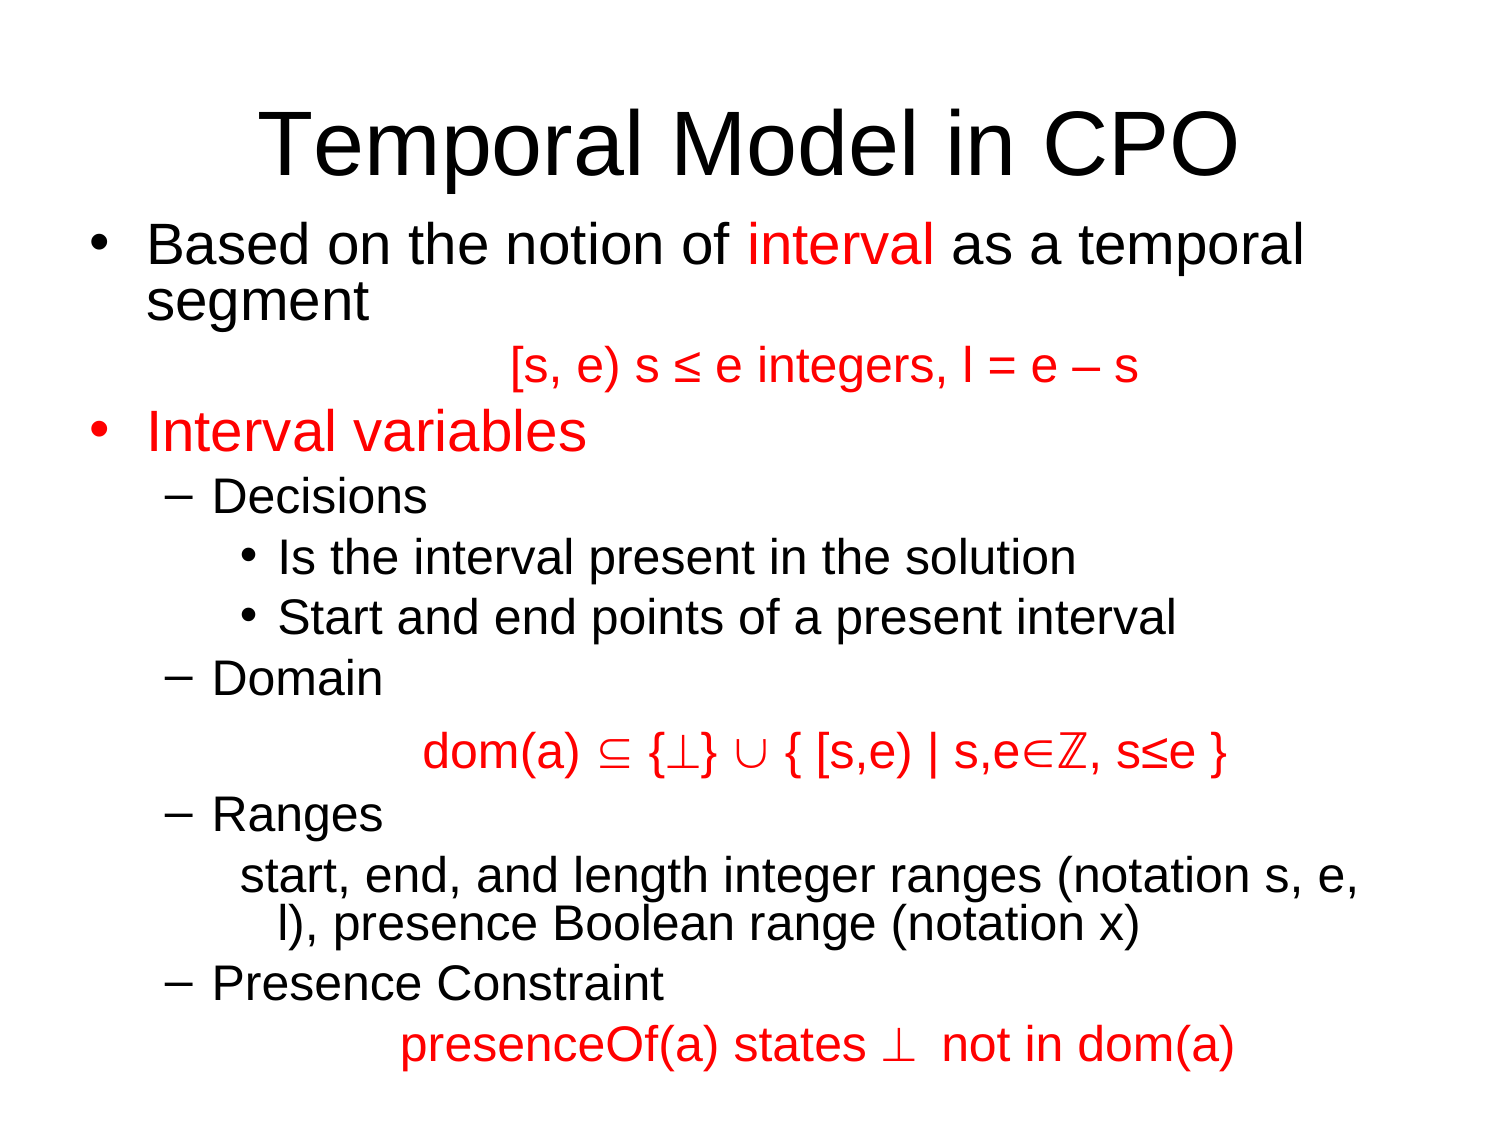

# Temporal Model in CPO
Based on the notion of interval as a temporal segment
[s, e) s ≤ e integers, l = e – s
Interval variables
Decisions
Is the interval present in the solution
Start and end points of a present interval
Domain
		dom(a)  {}  { [s,e) | s,eℤ, s≤e }
Ranges
start, end, and length integer ranges (notation s, e, l), presence Boolean range (notation x)
Presence Constraint
presenceOf(a) states not in dom(a)